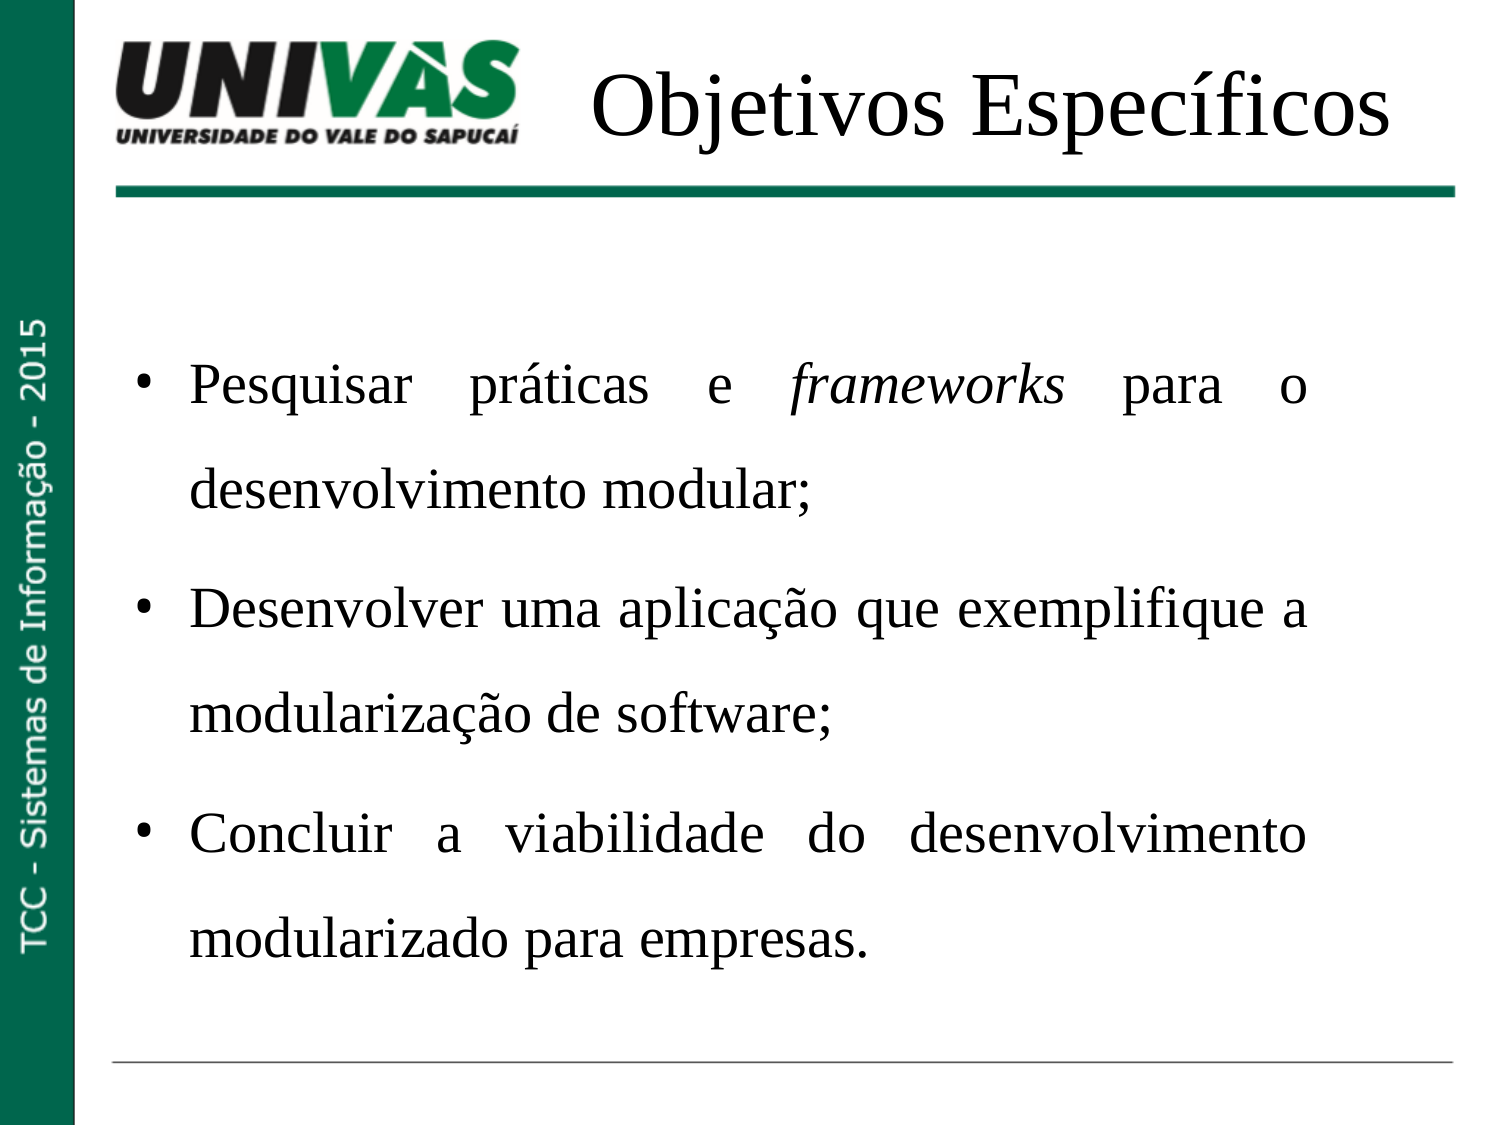

# Objetivos Específicos
Pesquisar práticas e frameworks para o desenvolvimento modular;
Desenvolver uma aplicação que exemplifique a modularização de software;
Concluir a viabilidade do desenvolvimento modularizado para empresas.